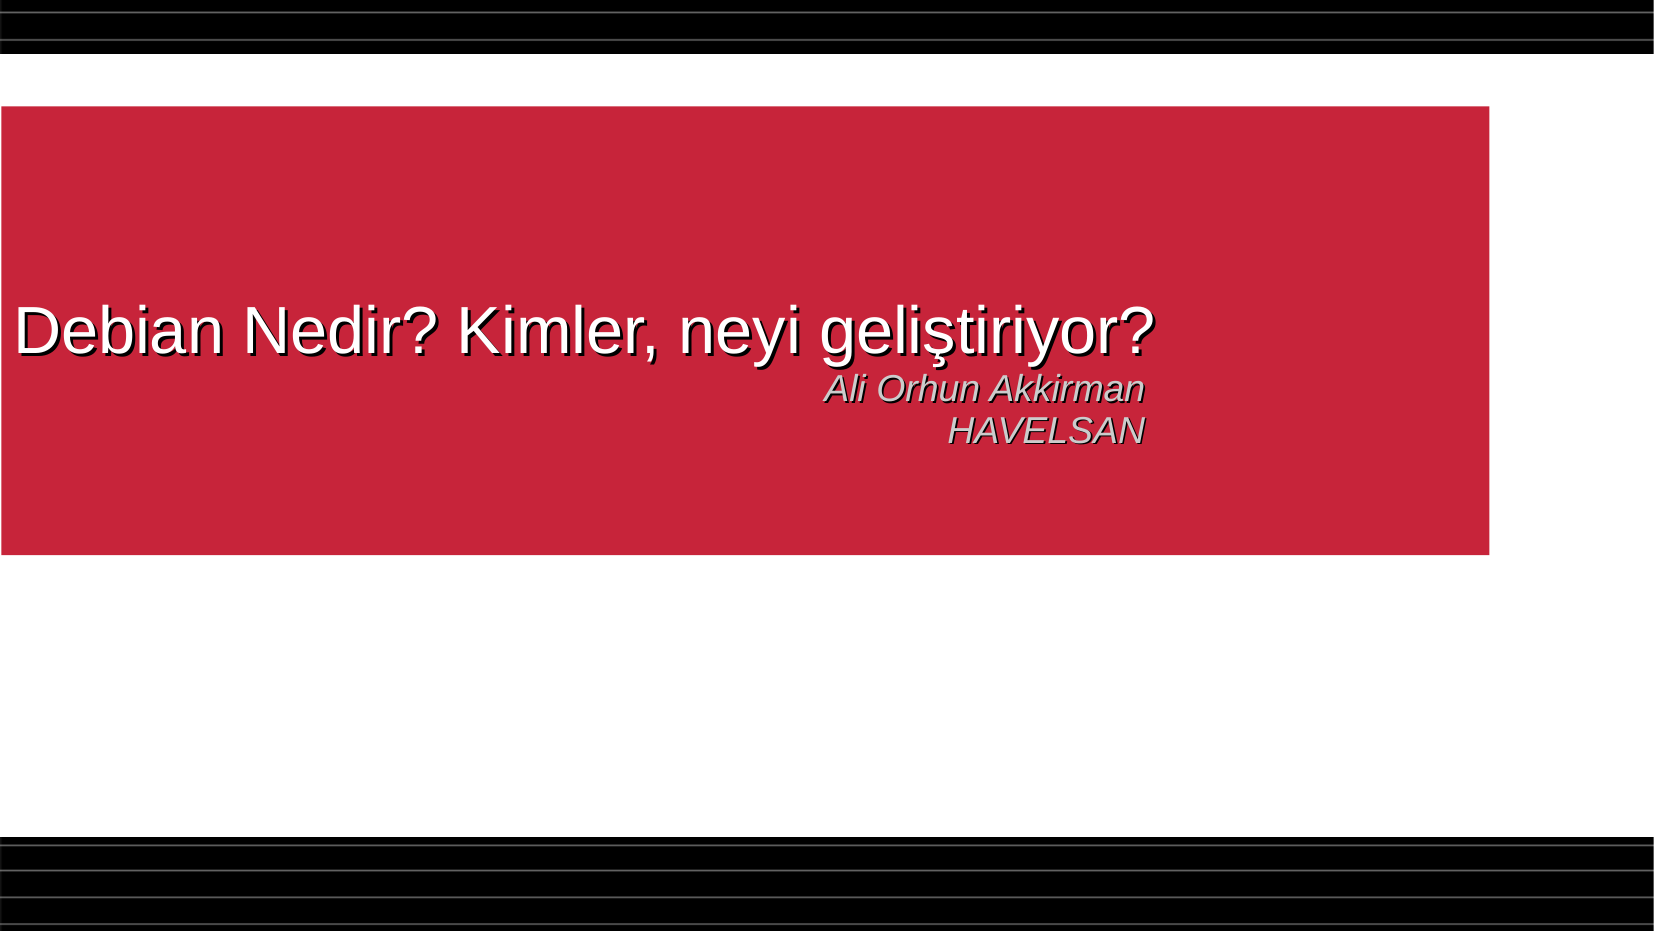

# Debian Nedir? Kimler, neyi geliştiriyor?
Ali Orhun Akkirman
HAVELSAN